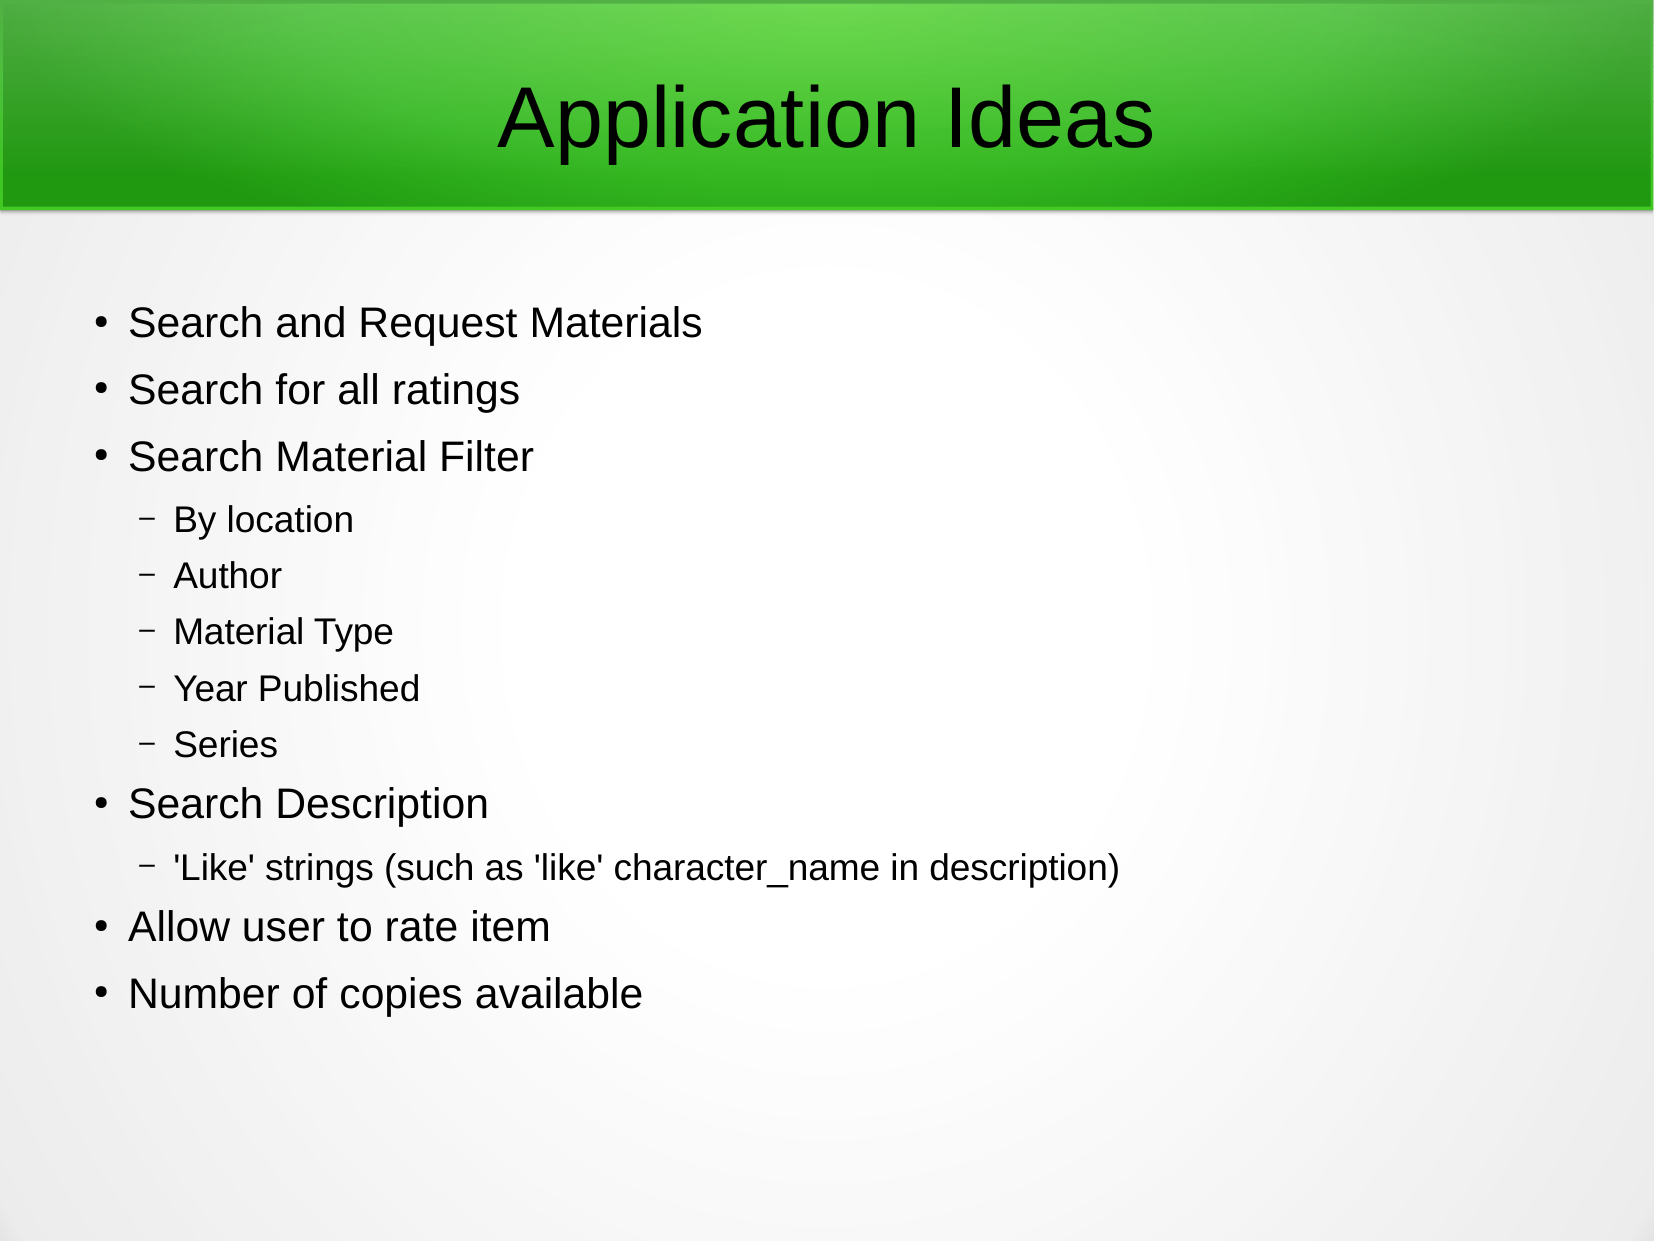

# Application Ideas
Search and Request Materials
Search for all ratings
Search Material Filter
By location
Author
Material Type
Year Published
Series
Search Description
'Like' strings (such as 'like' character_name in description)
Allow user to rate item
Number of copies available